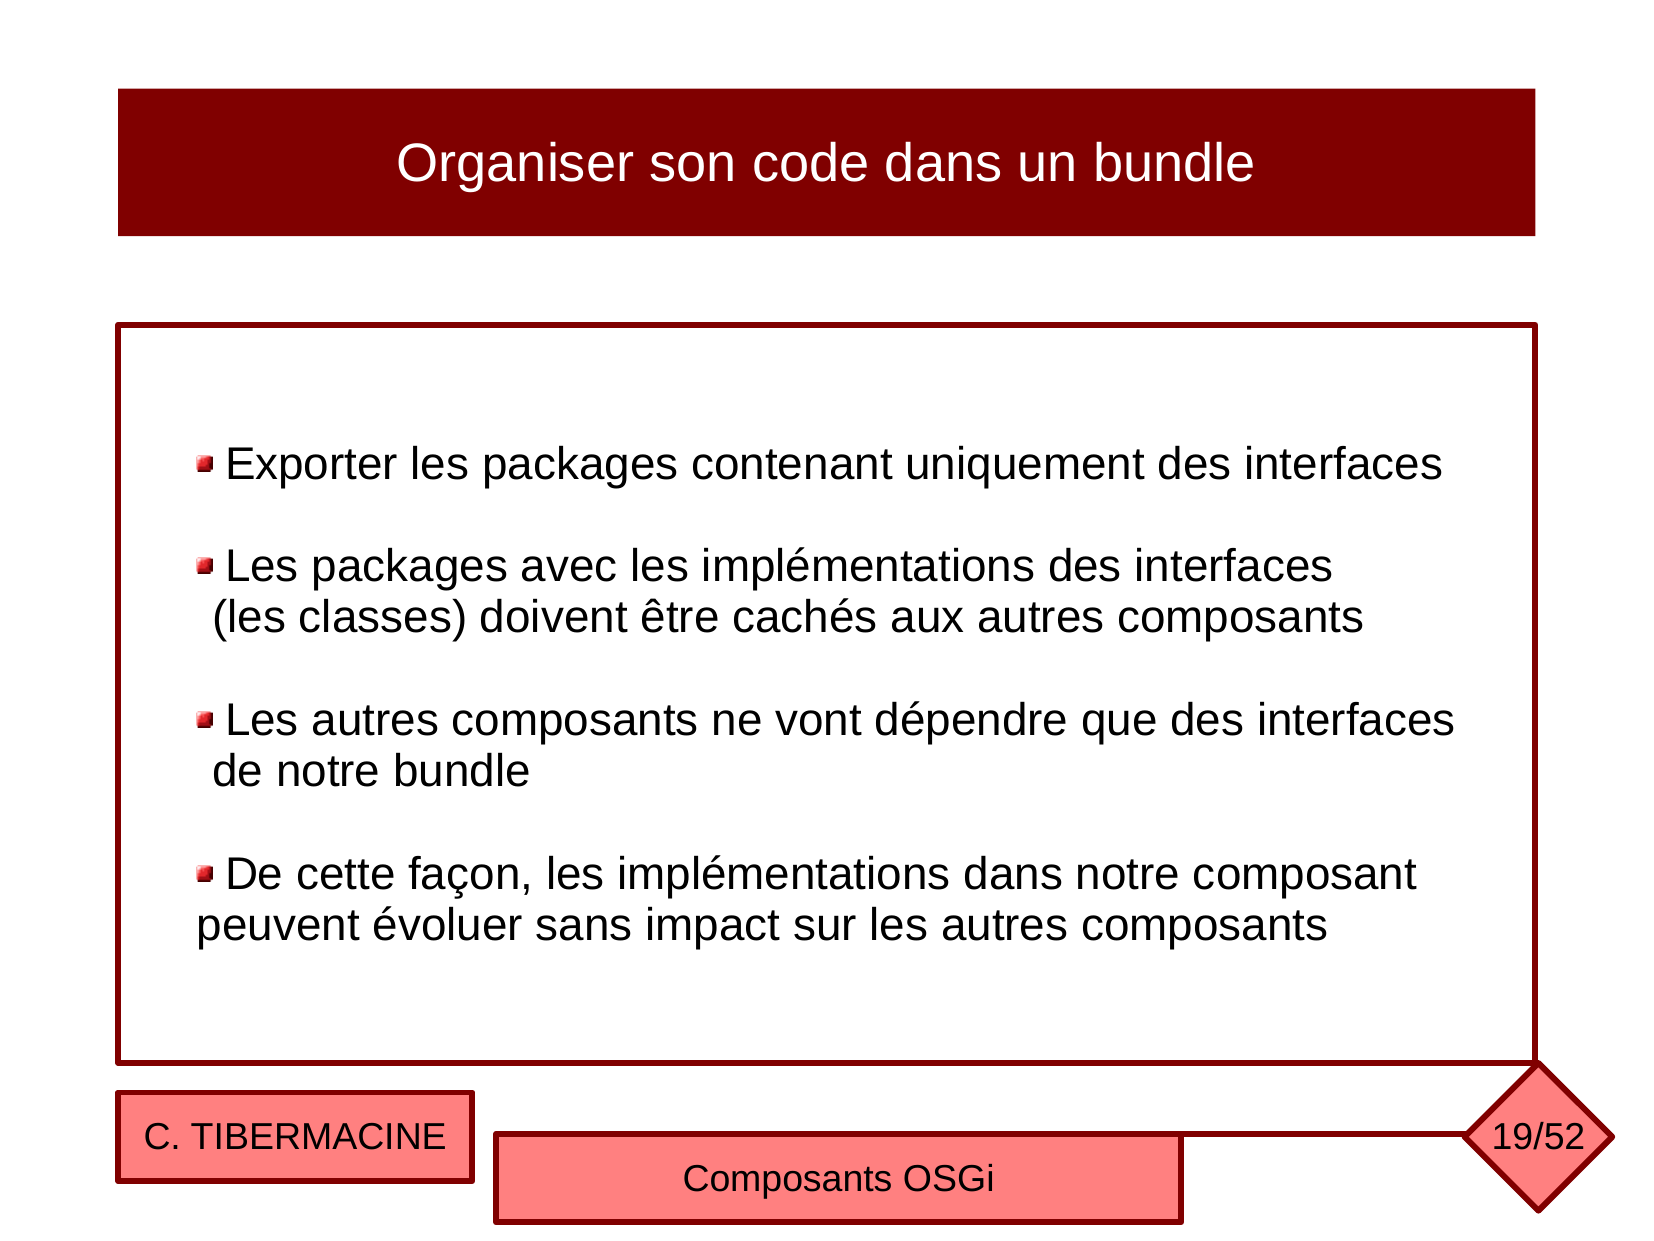

Organiser son code dans un bundle
 Exporter les packages contenant uniquement des interfaces
 Les packages avec les implémentations des interfaces
(les classes) doivent être cachés aux autres composants
 Les autres composants ne vont dépendre que des interfaces
de notre bundle
 De cette façon, les implémentations dans notre composant
peuvent évoluer sans impact sur les autres composants
C. TIBERMACINE
Composants OSGi